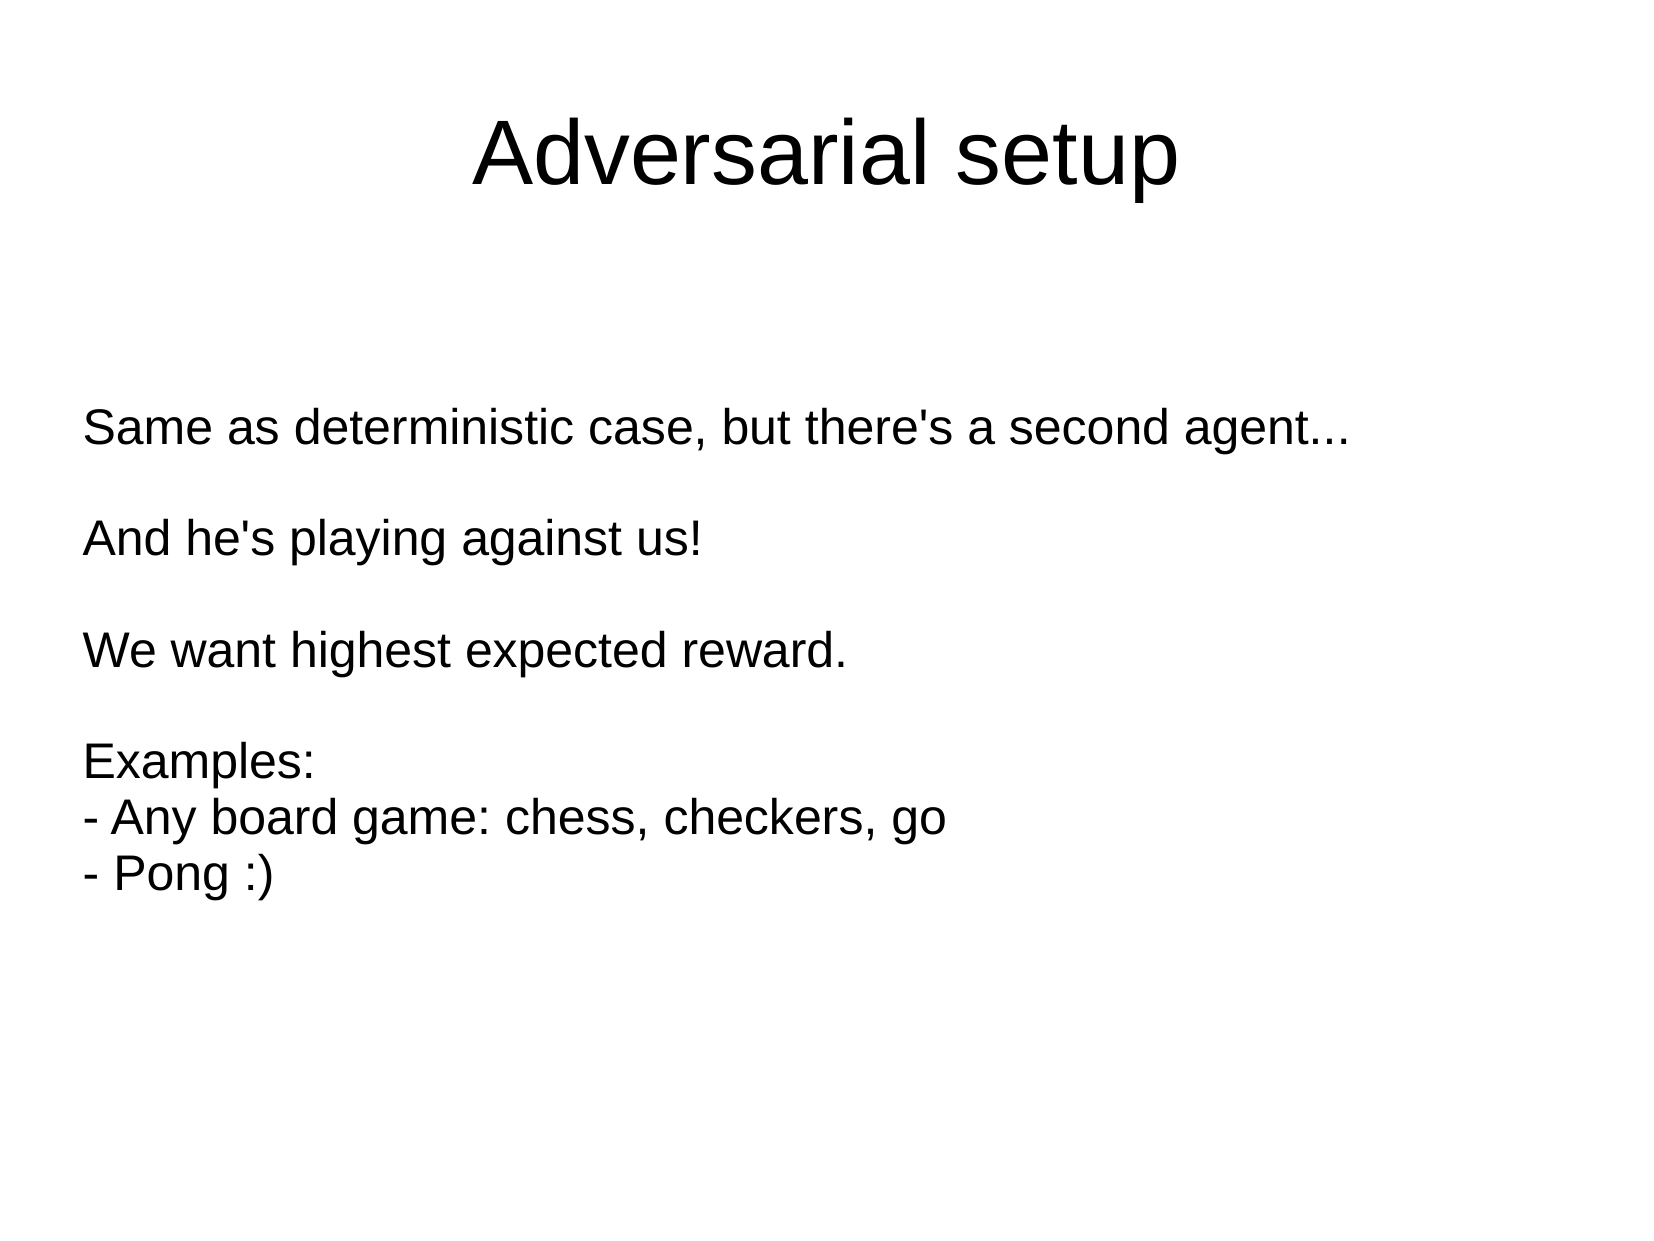

# Adversarial setup
Same as deterministic case, but there's a second agent...
And he's playing against us!
We want highest expected reward.
Examples:
- Any board game: chess, checkers, go
- Pong :)